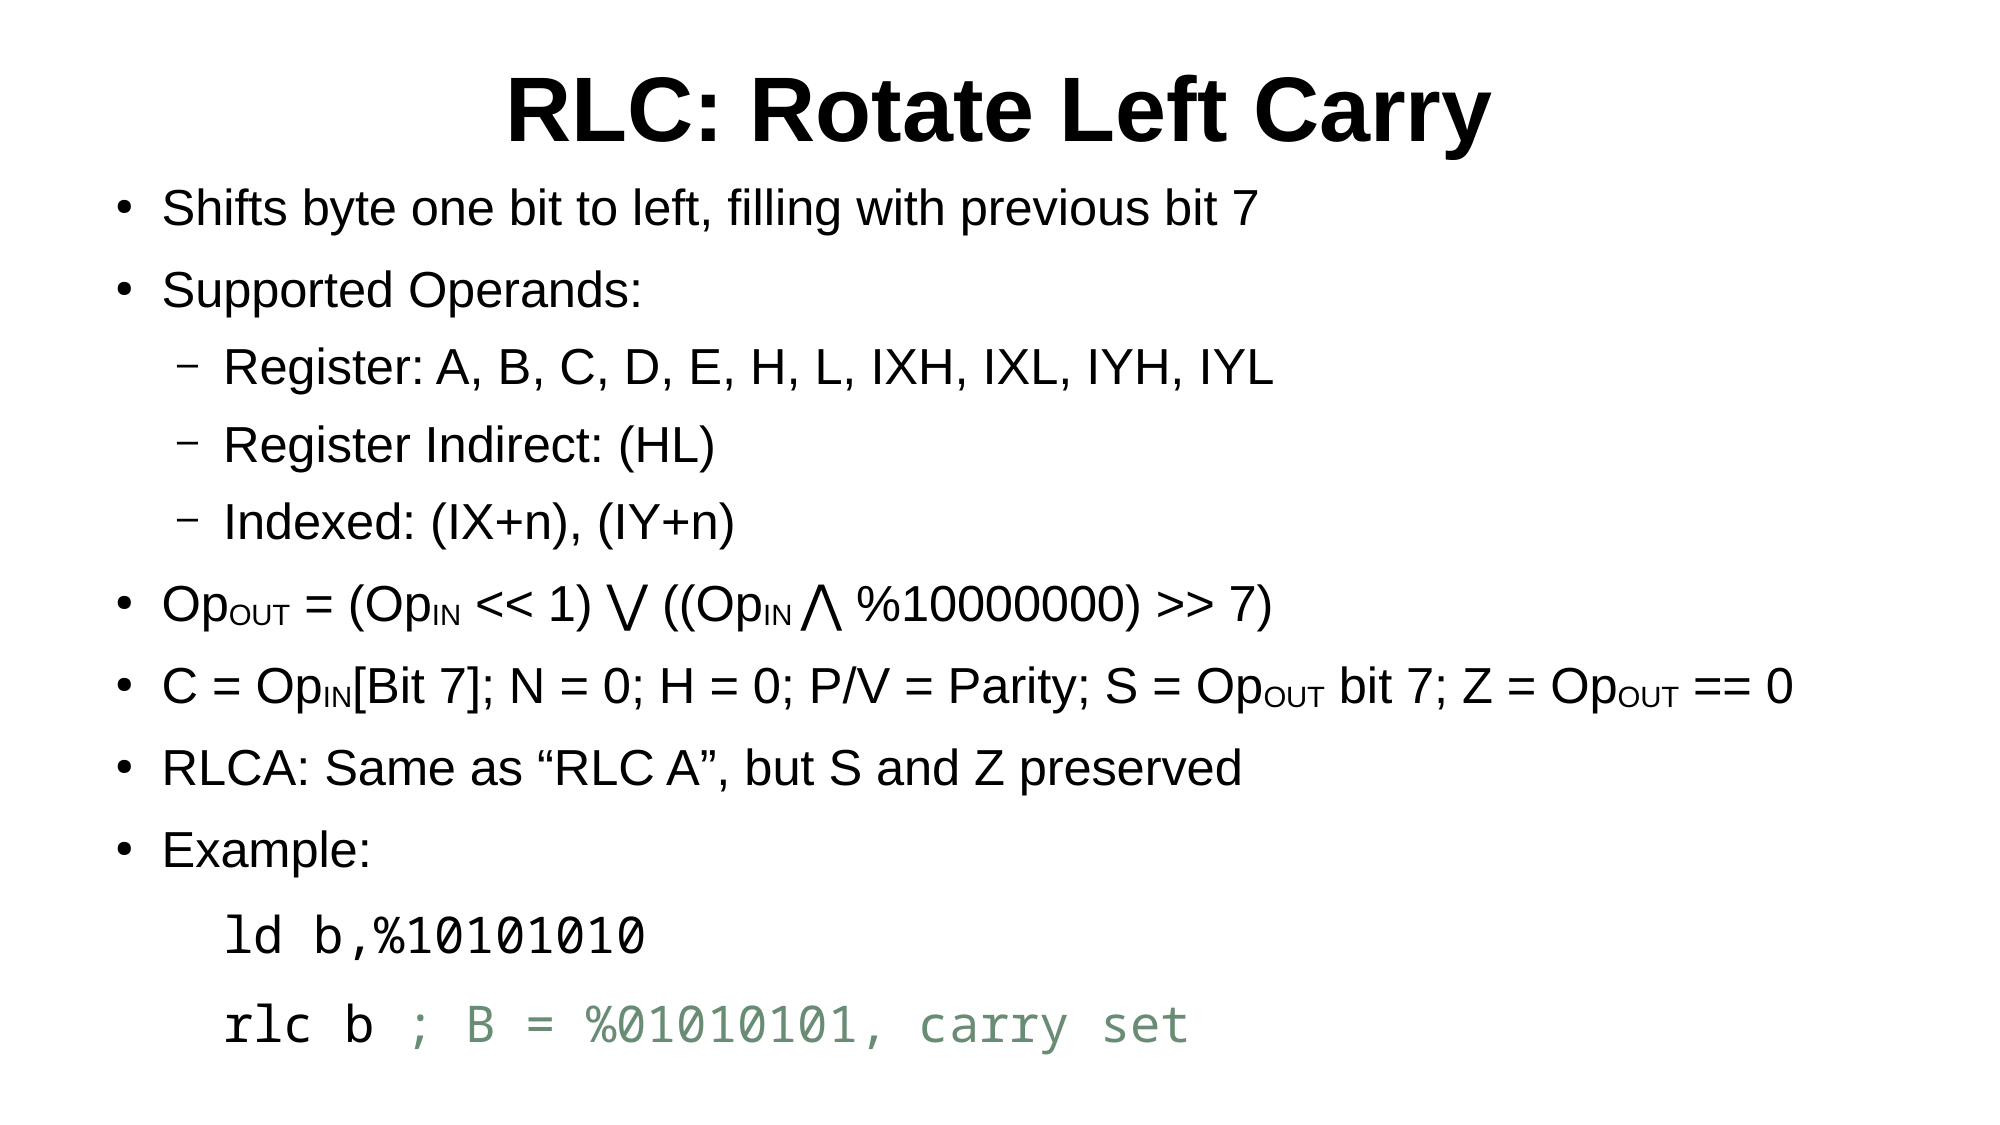

# RLC: Rotate Left Carry
Shifts byte one bit to left, filling with previous bit 7
Supported Operands:
Register: A, B, C, D, E, H, L, IXH, IXL, IYH, IYL
Register Indirect: (HL)
Indexed: (IX+n), (IY+n)
OpOUT = (OpIN << 1) ⋁ ((OpIN ⋀ %10000000) >> 7)
C = OpIN[Bit 7]; N = 0; H = 0; P/V = Parity; S = OpOUT bit 7; Z = OpOUT == 0
RLCA: Same as “RLC A”, but S and Z preserved
Example:
ld b,%10101010
rlc b ; B = %01010101, carry set